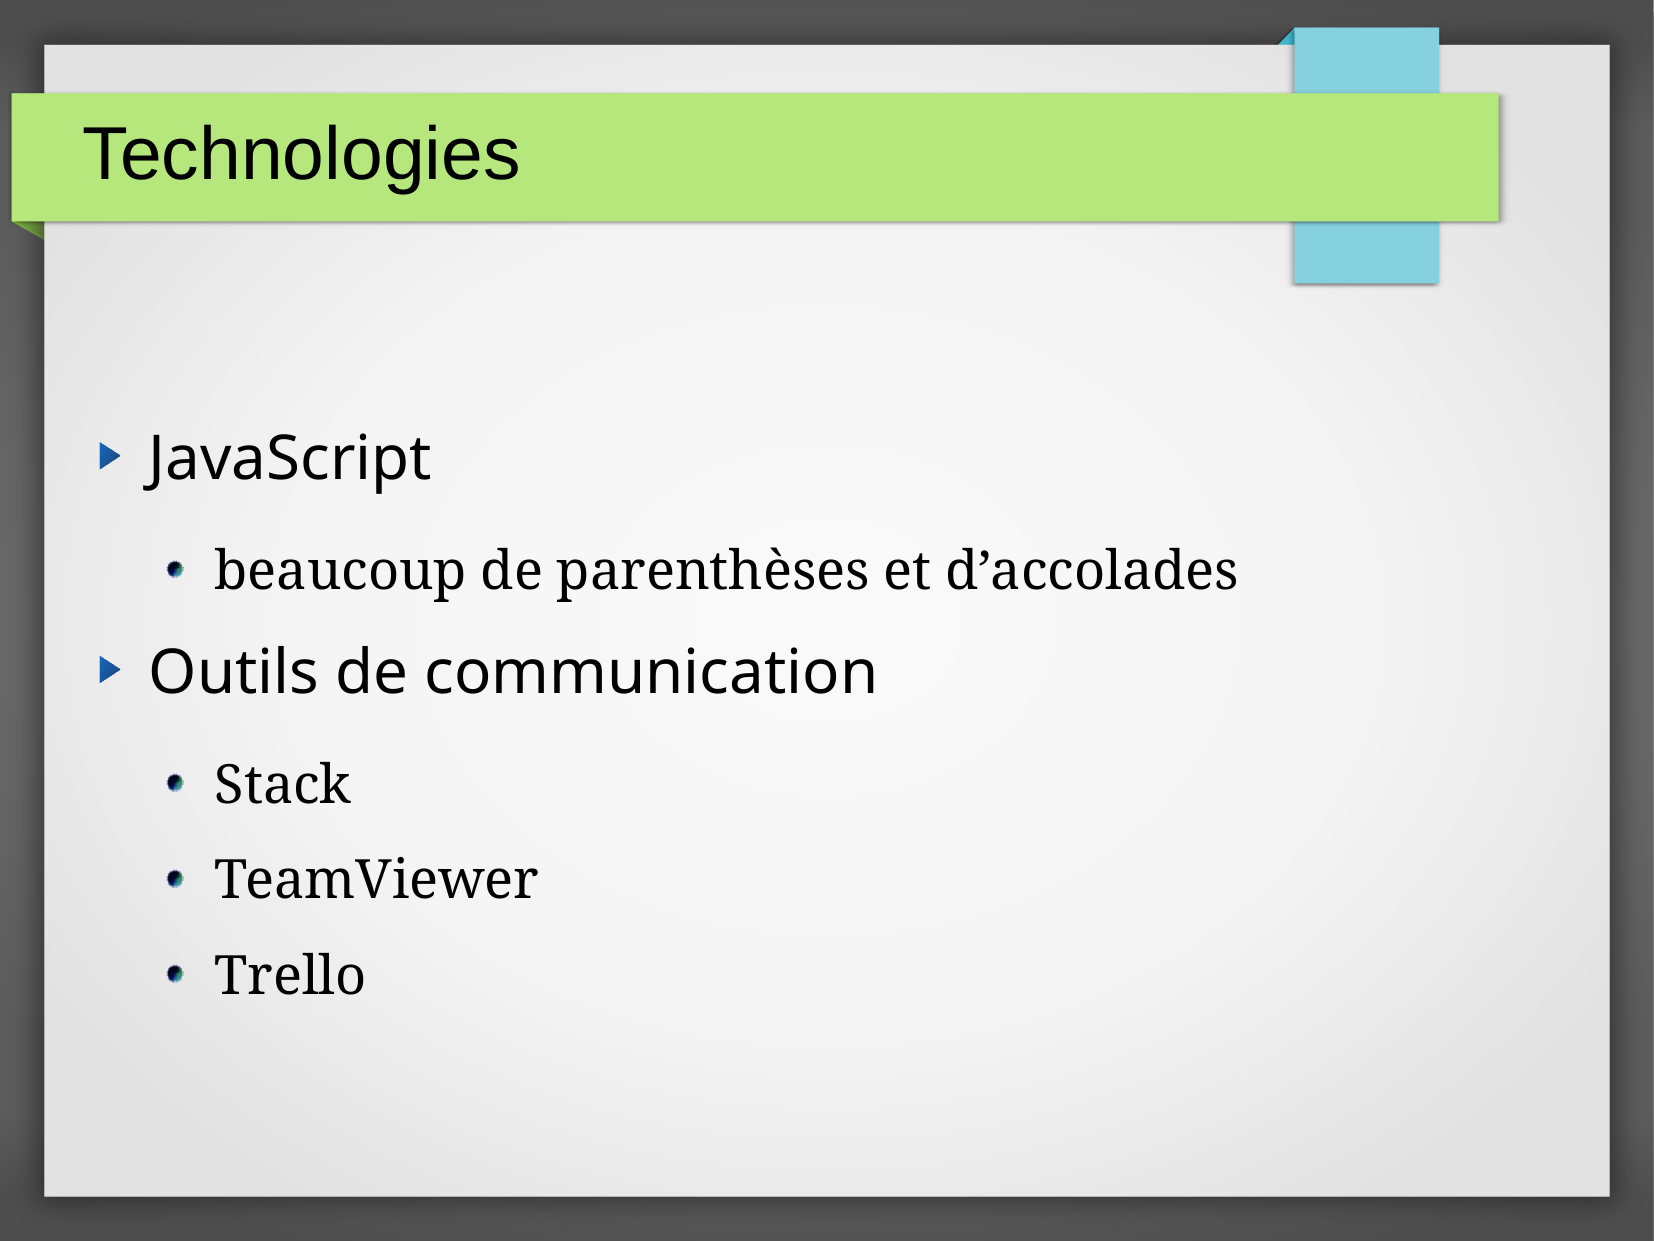

# Technologies
JavaScript
beaucoup de parenthèses et d’accolades
Outils de communication
Stack
TeamViewer
Trello